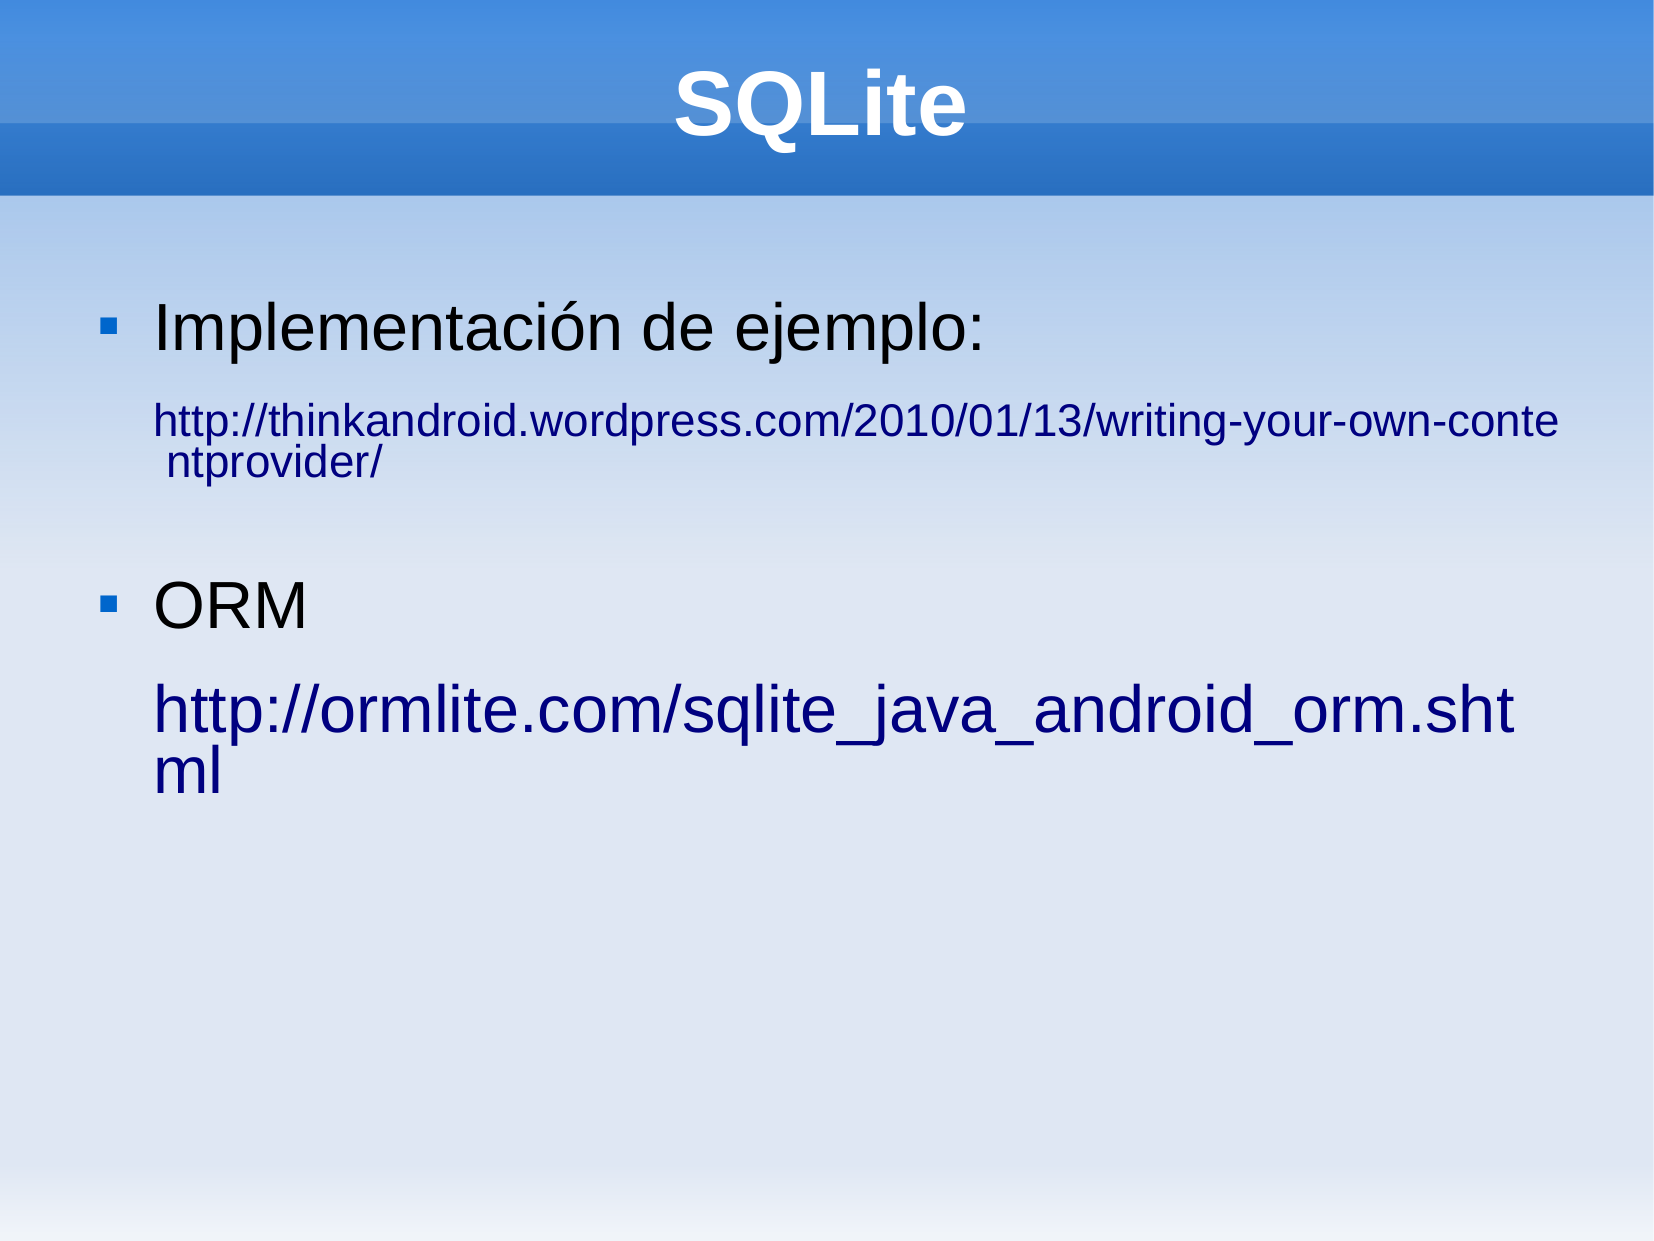

# SQLite
Implementación de ejemplo:
http://thinkandroid.wordpress.com/2010/01/13/writing-your-own-conte ntprovider/
ORM
http://ormlite.com/sqlite_java_android_orm.shtml